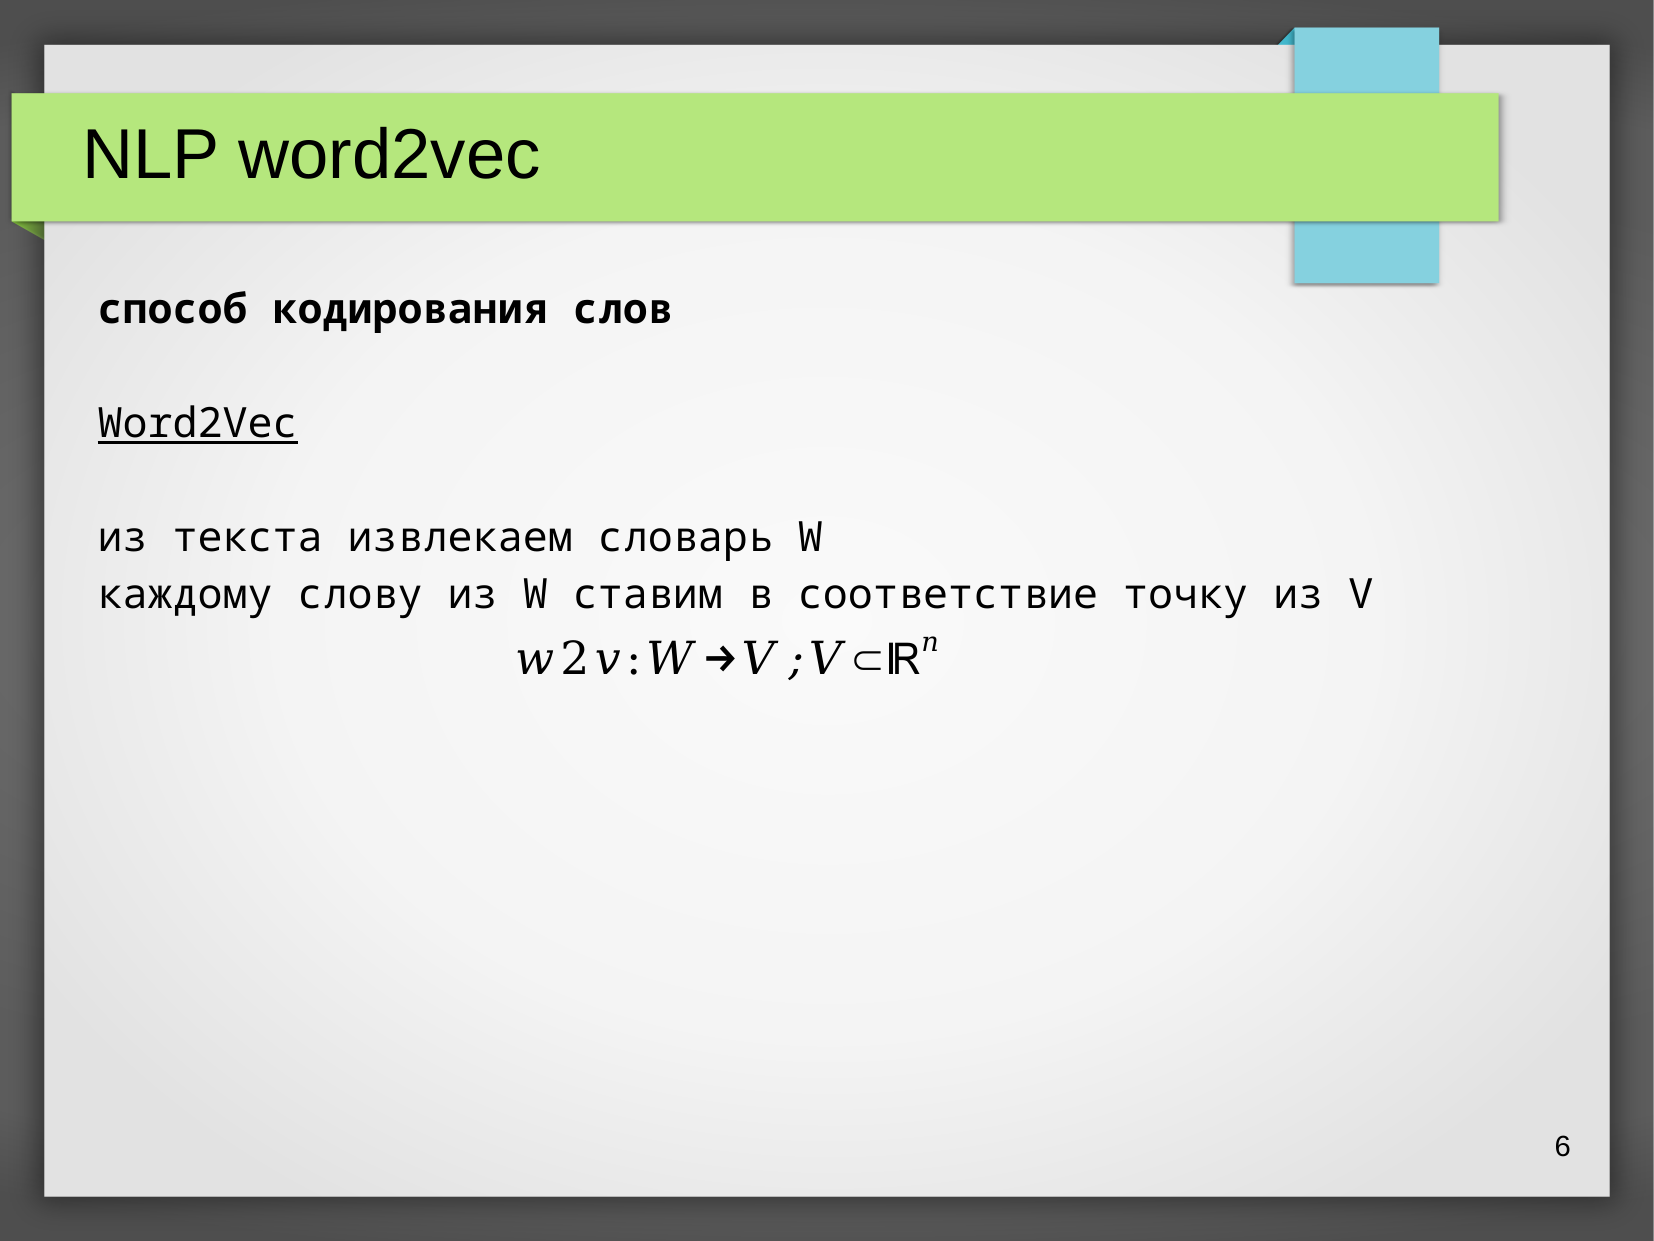

# NLP word2vec
способ кодирования слов
Word2Vec
из текста извлекаем словарь W
каждому слову из W ставим в соответствие точку из V
6